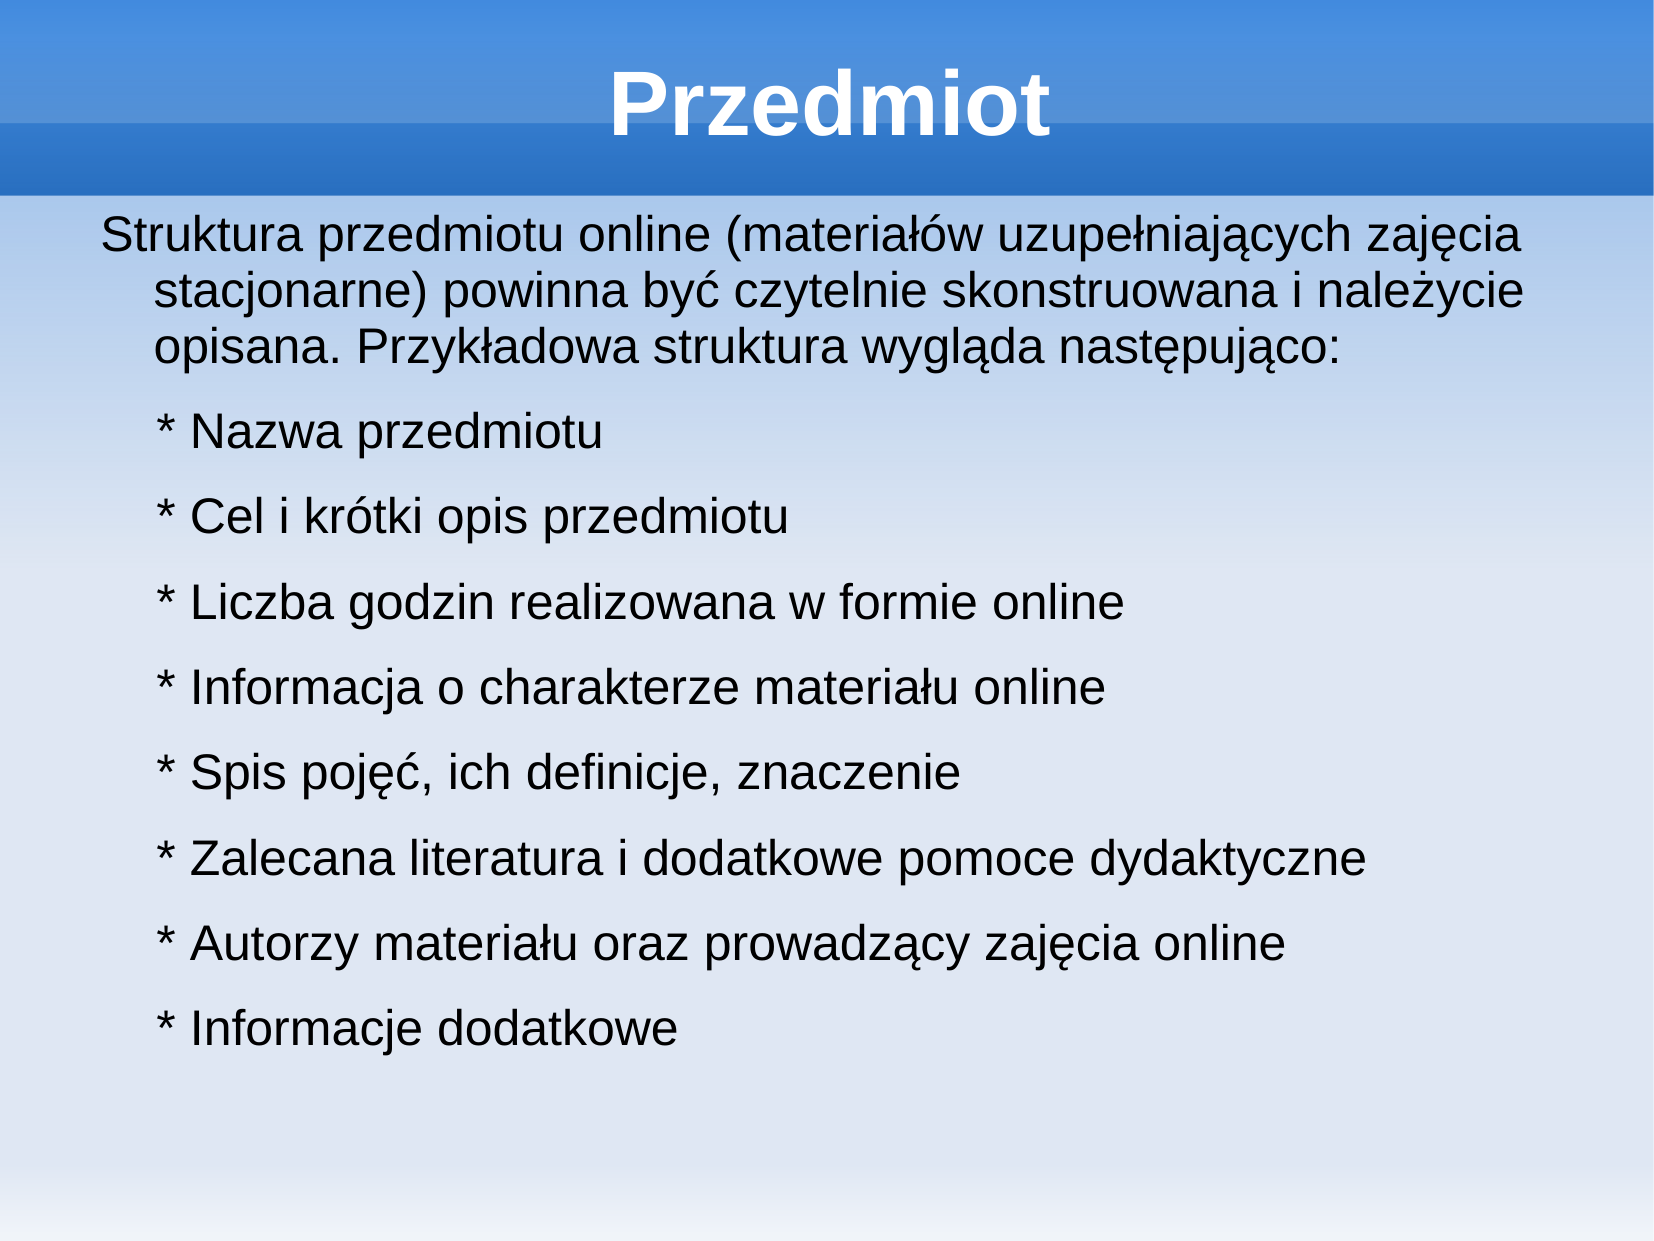

# Przedmiot
Struktura przedmiotu online (materiałów uzupełniających zajęcia stacjonarne) powinna być czytelnie skonstruowana i należycie opisana. Przykładowa struktura wygląda następująco:
 * Nazwa przedmiotu
 * Cel i krótki opis przedmiotu
 * Liczba godzin realizowana w formie online
 * Informacja o charakterze materiału online
 * Spis pojęć, ich definicje, znaczenie
 * Zalecana literatura i dodatkowe pomoce dydaktyczne
 * Autorzy materiału oraz prowadzący zajęcia online
 * Informacje dodatkowe